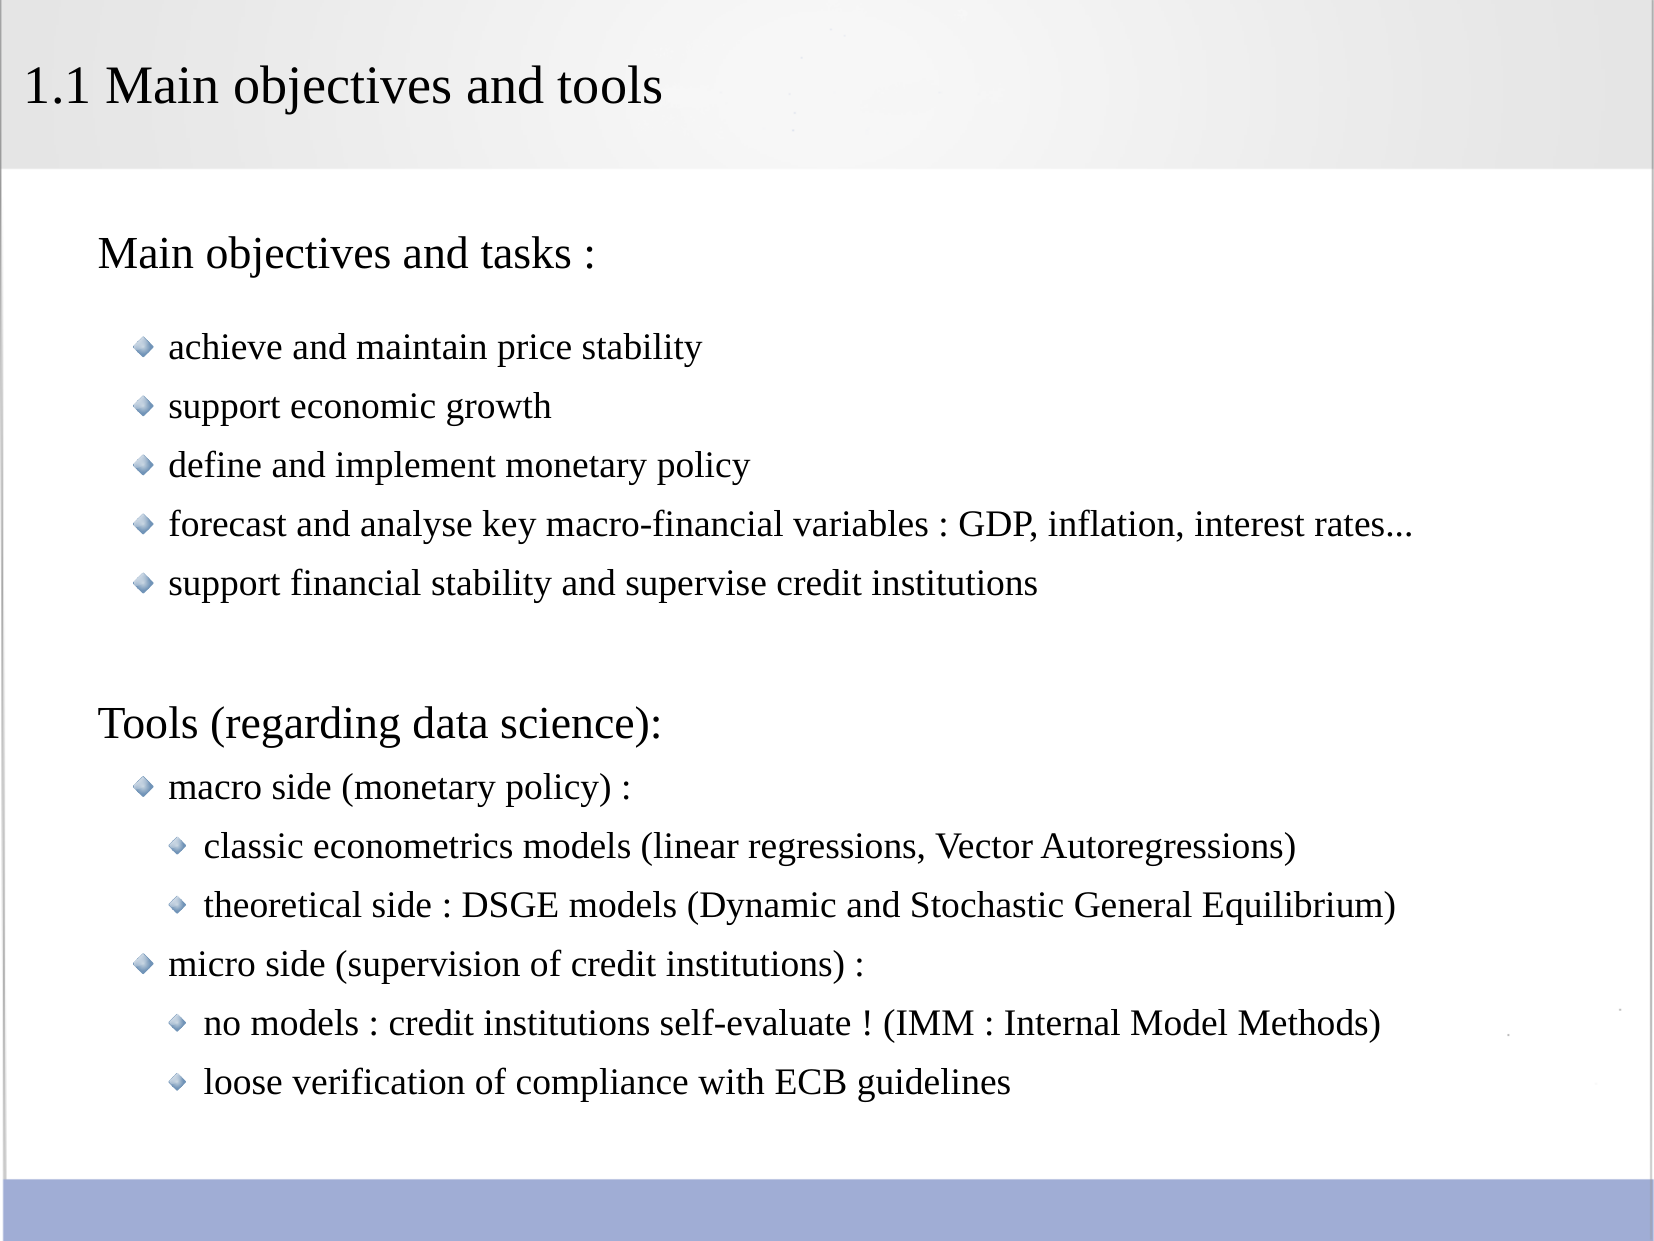

1.1 Main objectives and tools
Main objectives and tasks :
achieve and maintain price stability
support economic growth
define and implement monetary policy
forecast and analyse key macro-financial variables : GDP, inflation, interest rates...
support financial stability and supervise credit institutions
Tools (regarding data science):
macro side (monetary policy) :
classic econometrics models (linear regressions, Vector Autoregressions)
theoretical side : DSGE models (Dynamic and Stochastic General Equilibrium)
micro side (supervision of credit institutions) :
no models : credit institutions self-evaluate ! (IMM : Internal Model Methods)
loose verification of compliance with ECB guidelines